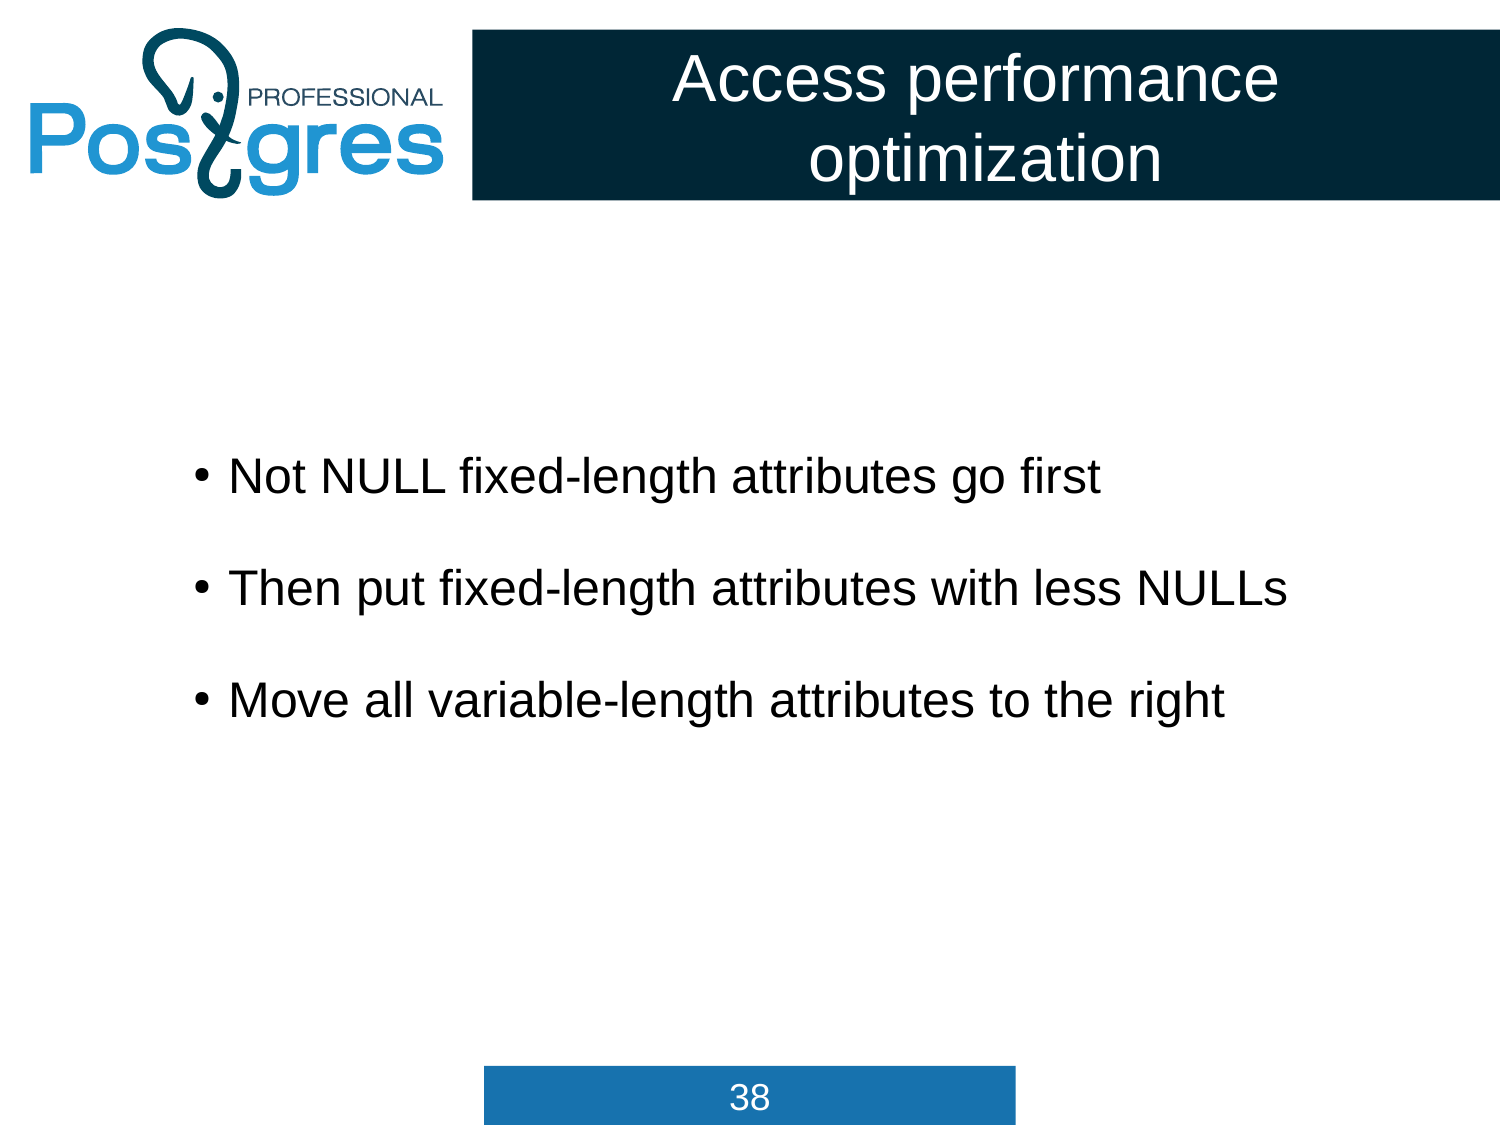

# Access performance optimization
Not NULL fixed-length attributes go first
Then put fixed-length attributes with less NULLs
Move all variable-length attributes to the right